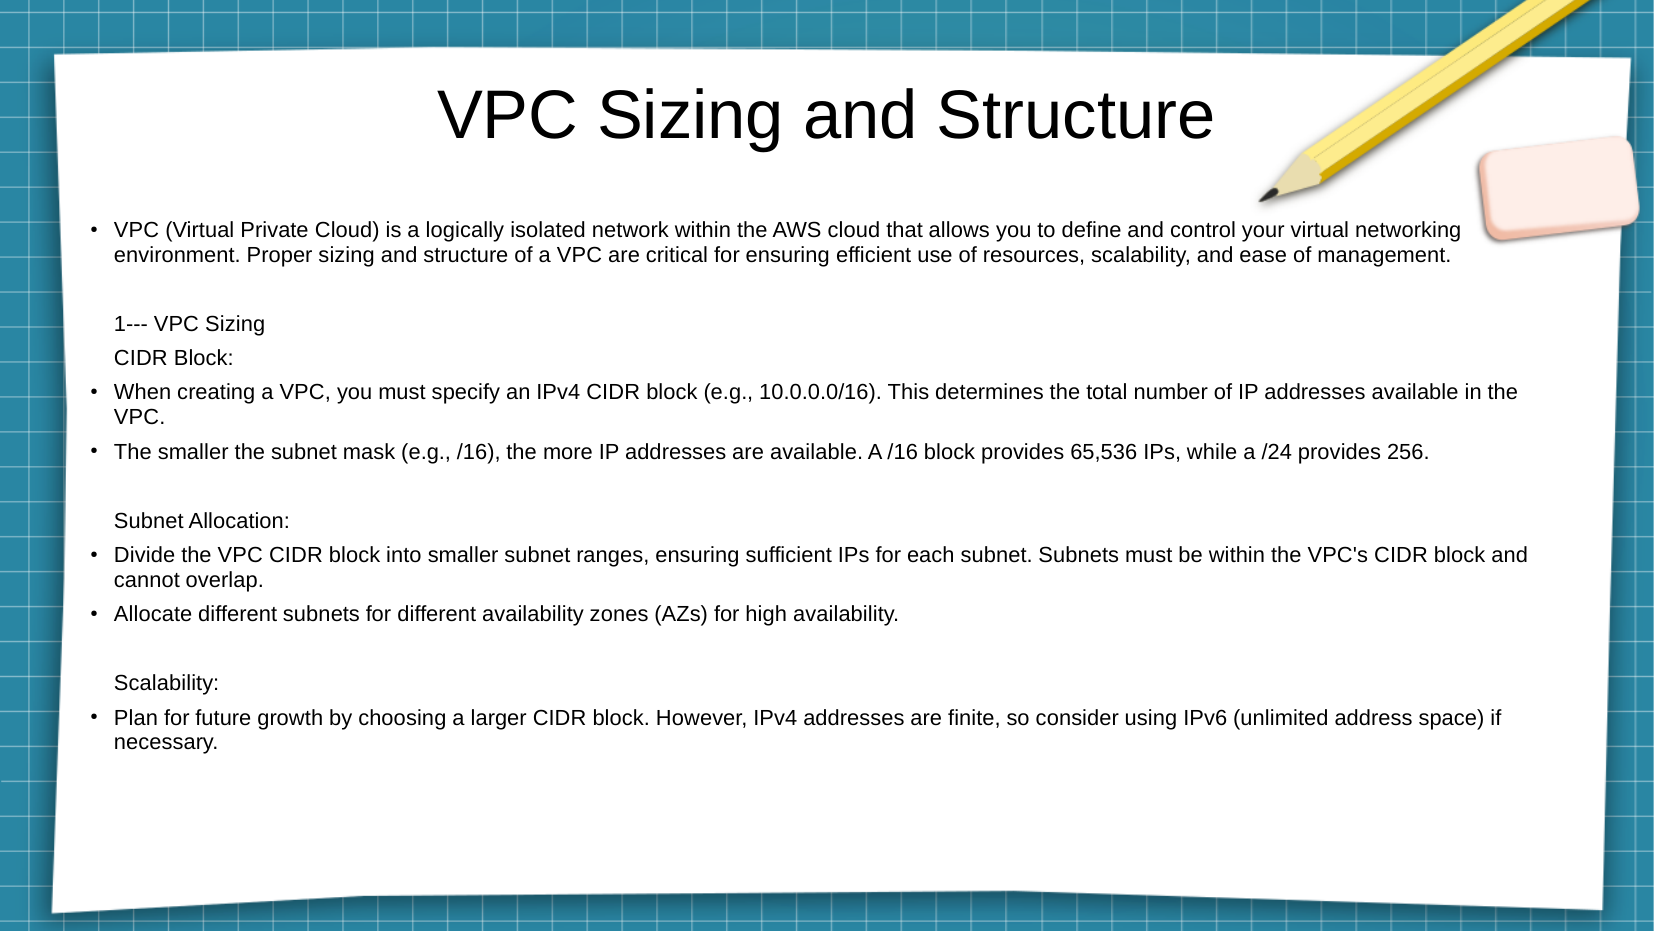

# VPC Sizing and Structure
VPC (Virtual Private Cloud) is a logically isolated network within the AWS cloud that allows you to define and control your virtual networking environment. Proper sizing and structure of a VPC are critical for ensuring efficient use of resources, scalability, and ease of management.
1--- VPC Sizing
CIDR Block:
When creating a VPC, you must specify an IPv4 CIDR block (e.g., 10.0.0.0/16). This determines the total number of IP addresses available in the VPC.
The smaller the subnet mask (e.g., /16), the more IP addresses are available. A /16 block provides 65,536 IPs, while a /24 provides 256.
Subnet Allocation:
Divide the VPC CIDR block into smaller subnet ranges, ensuring sufficient IPs for each subnet. Subnets must be within the VPC's CIDR block and cannot overlap.
Allocate different subnets for different availability zones (AZs) for high availability.
Scalability:
Plan for future growth by choosing a larger CIDR block. However, IPv4 addresses are finite, so consider using IPv6 (unlimited address space) if necessary.